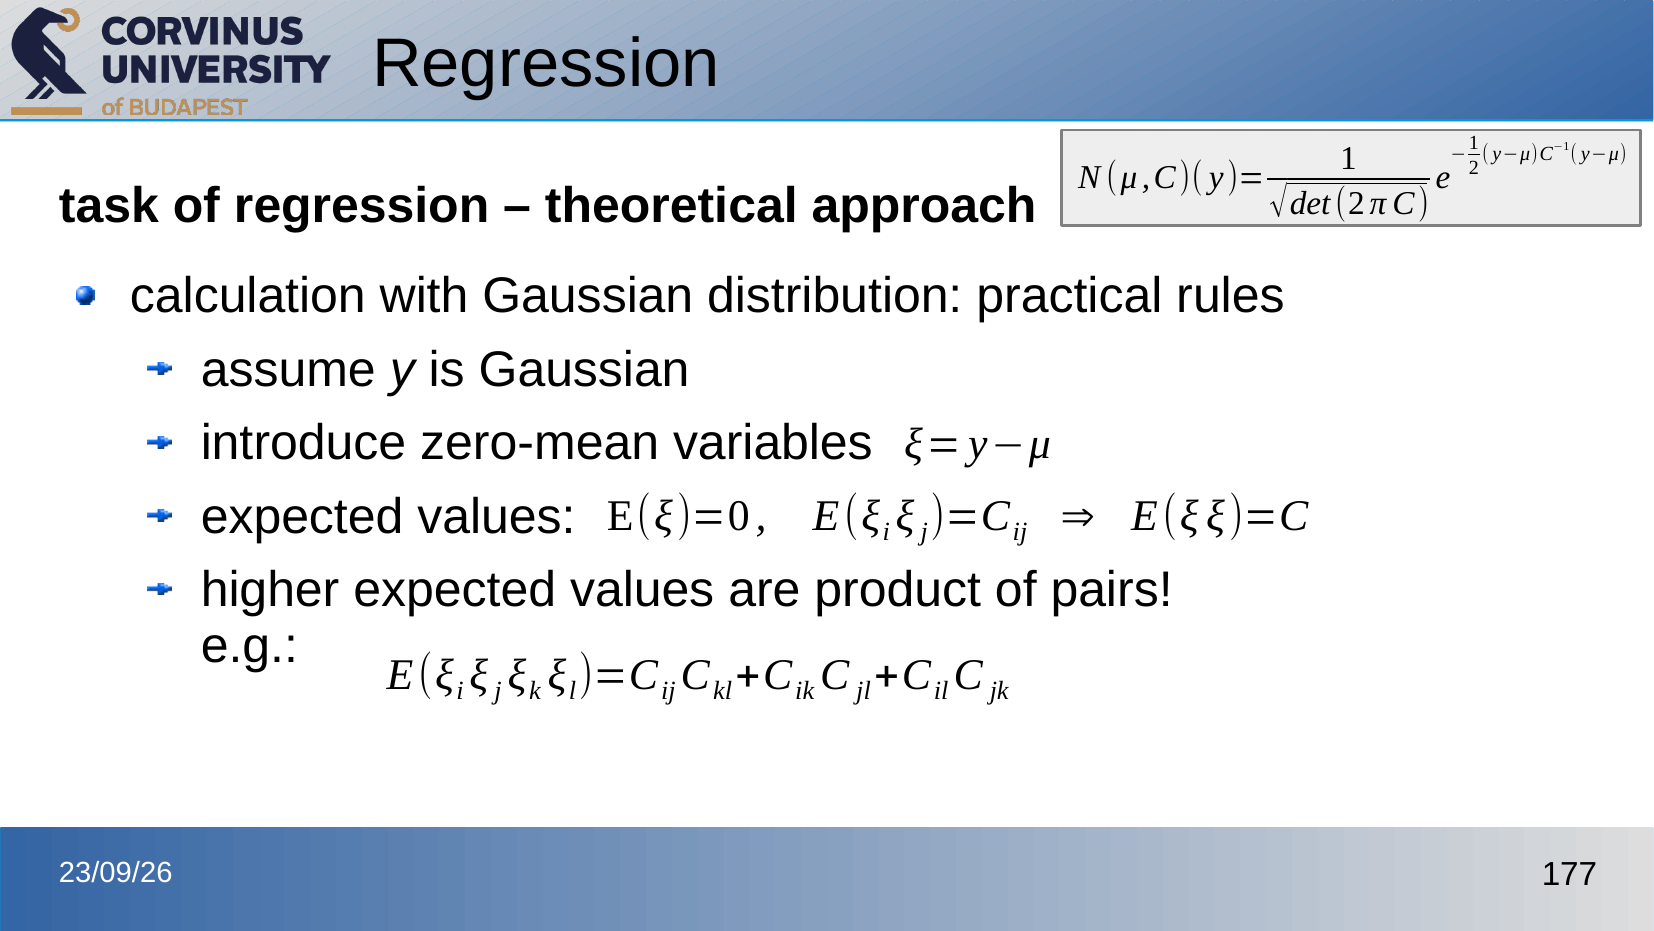

# Regression
task of regression – theoretical approach
calculation with Gaussian distribution: practical rules
assume y is Gaussian
introduce zero-mean variables
expected values:
higher expected values are product of pairs!
e.g.: